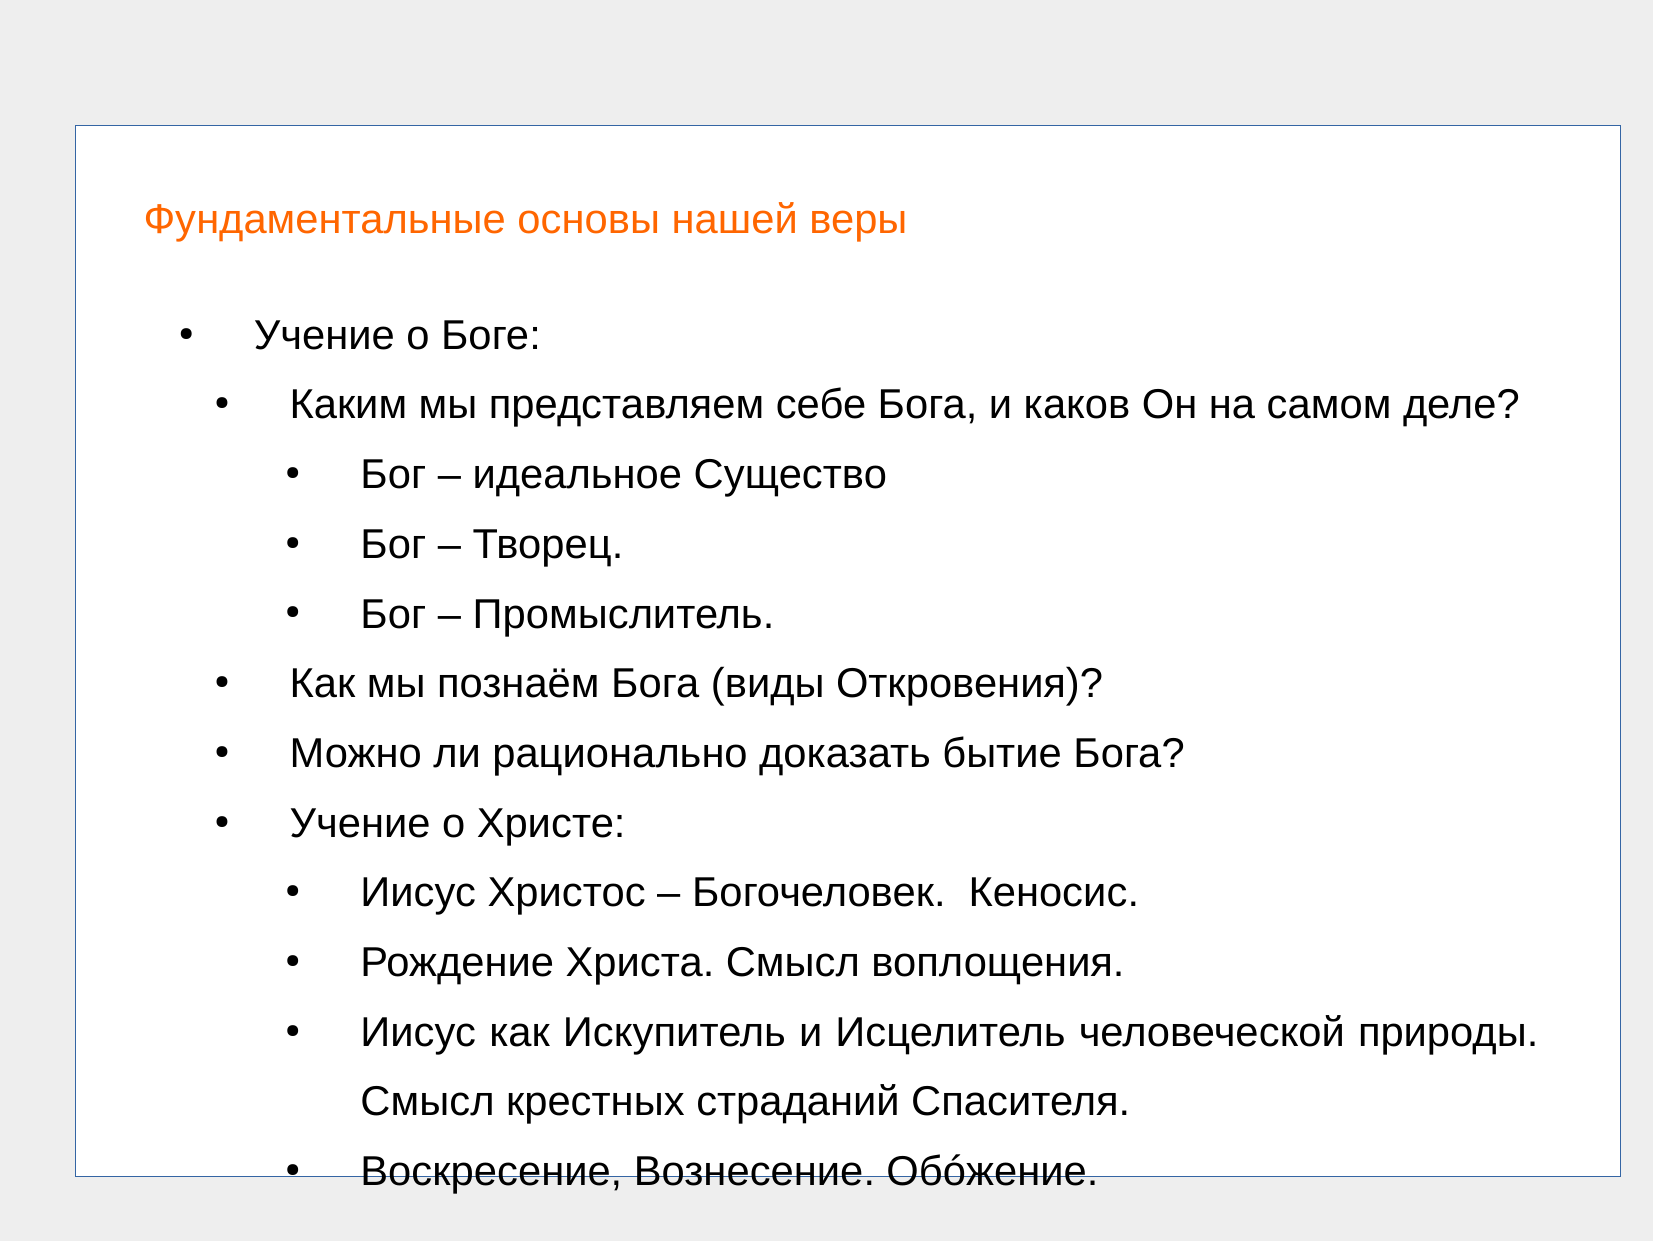

# Фундаментальные основы нашей веры
Учение о Боге:
Каким мы представляем себе Бога, и каков Он на самом деле?
Бог – идеальное Существо
Бог – Творец.
Бог – Промыслитель.
Как мы познаём Бога (виды Откровения)?
Можно ли рационально доказать бытие Бога?
Учение о Христе:
Иисус Христос – Богочеловек. Кеносис.
Рождение Христа. Смысл воплощения.
Иисус как Искупитель и Исцелитель человеческой природы. Смысл крестных страданий Спасителя.
Воскресение, Вознесение. Обóжение.